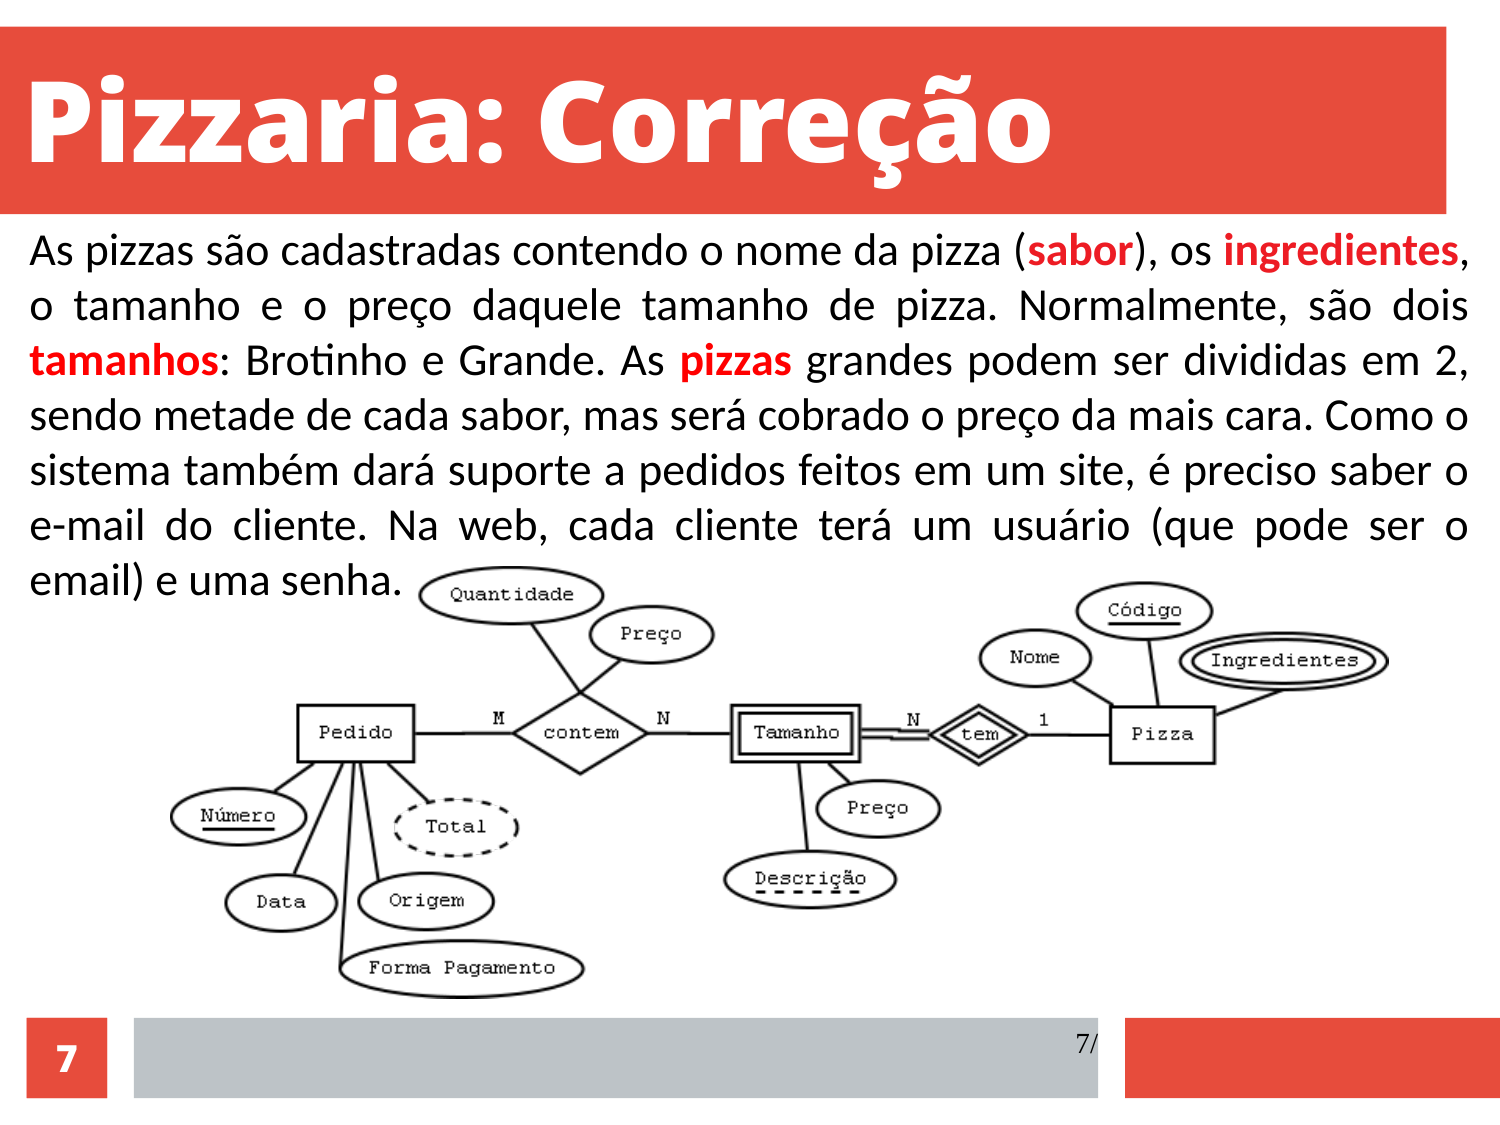

Pizzaria: Correção
# As pizzas são cadastradas contendo o nome da pizza (sabor), os ingredientes, o tamanho e o preço daquele tamanho de pizza. Normalmente, são dois tamanhos: Brotinho e Grande. As pizzas grandes podem ser divididas em 2, sendo metade de cada sabor, mas será cobrado o preço da mais cara. Como o sistema também dará suporte a pedidos feitos em um site, é preciso saber o e-mail do cliente. Na web, cada cliente terá um usuário (que pode ser o email) e uma senha.
7